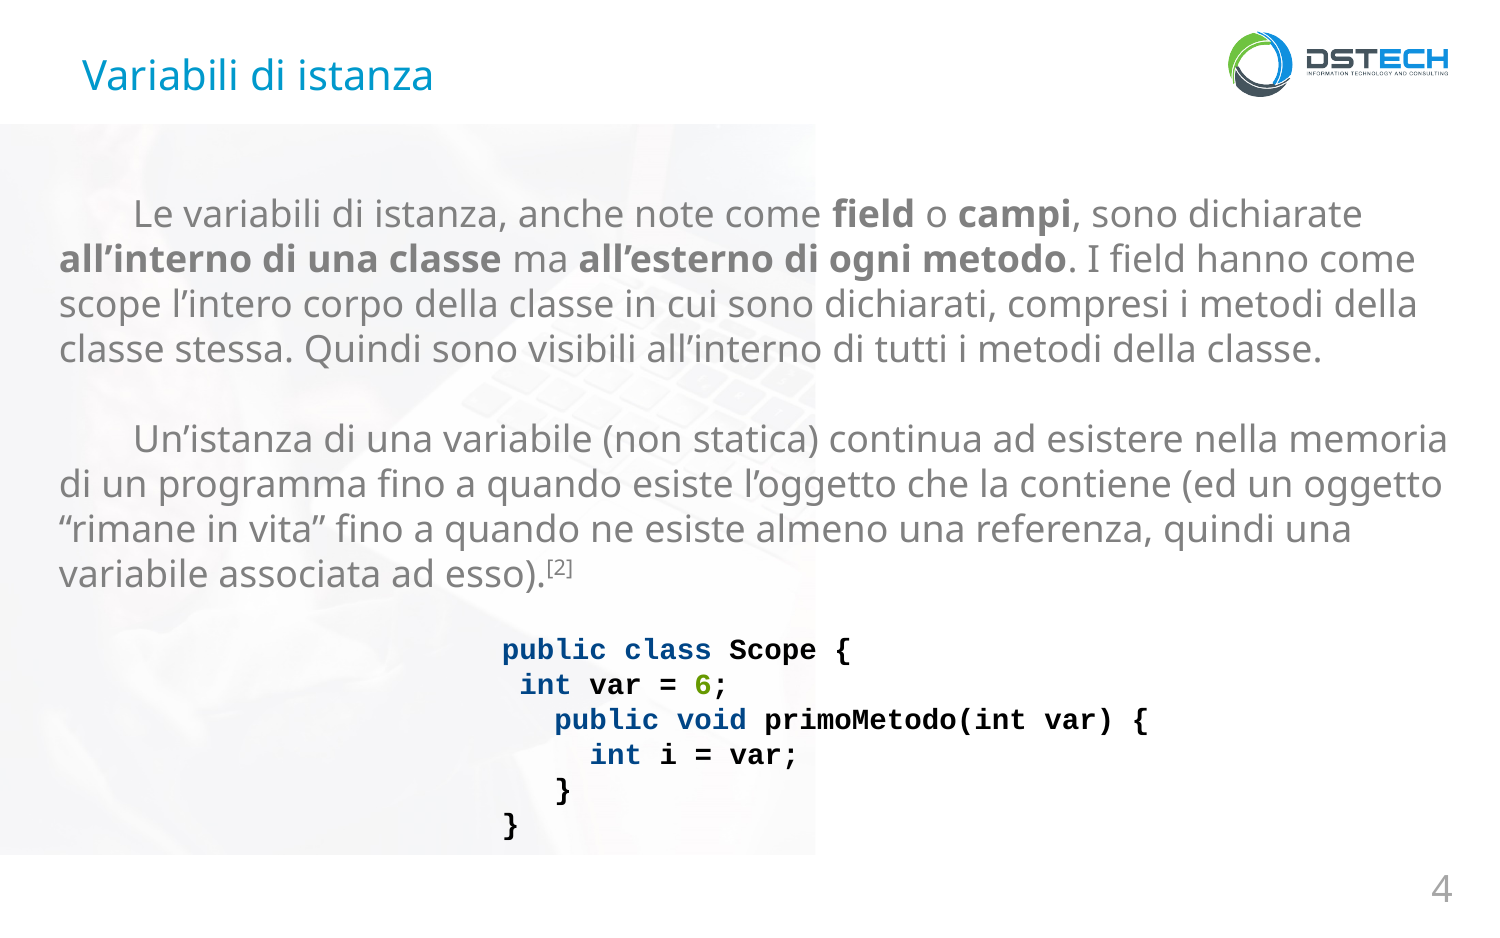

Variabili di istanza
	Le variabili di istanza, anche note come field o campi, sono dichiarate all’interno di una classe ma all’esterno di ogni metodo. I field hanno come scope l’intero corpo della classe in cui sono dichiarati, compresi i metodi della classe stessa. Quindi sono visibili all’interno di tutti i metodi della classe.
	Un’istanza di una variabile (non statica) continua ad esistere nella memoria di un programma fino a quando esiste l’oggetto che la contiene (ed un oggetto “rimane in vita” fino a quando ne esiste almeno una referenza, quindi una variabile associata ad esso).[2]
						public class Scope {
						 int var = 6;
						 public void primoMetodo(int var) {
						 int i = var;
						 }
						}
4